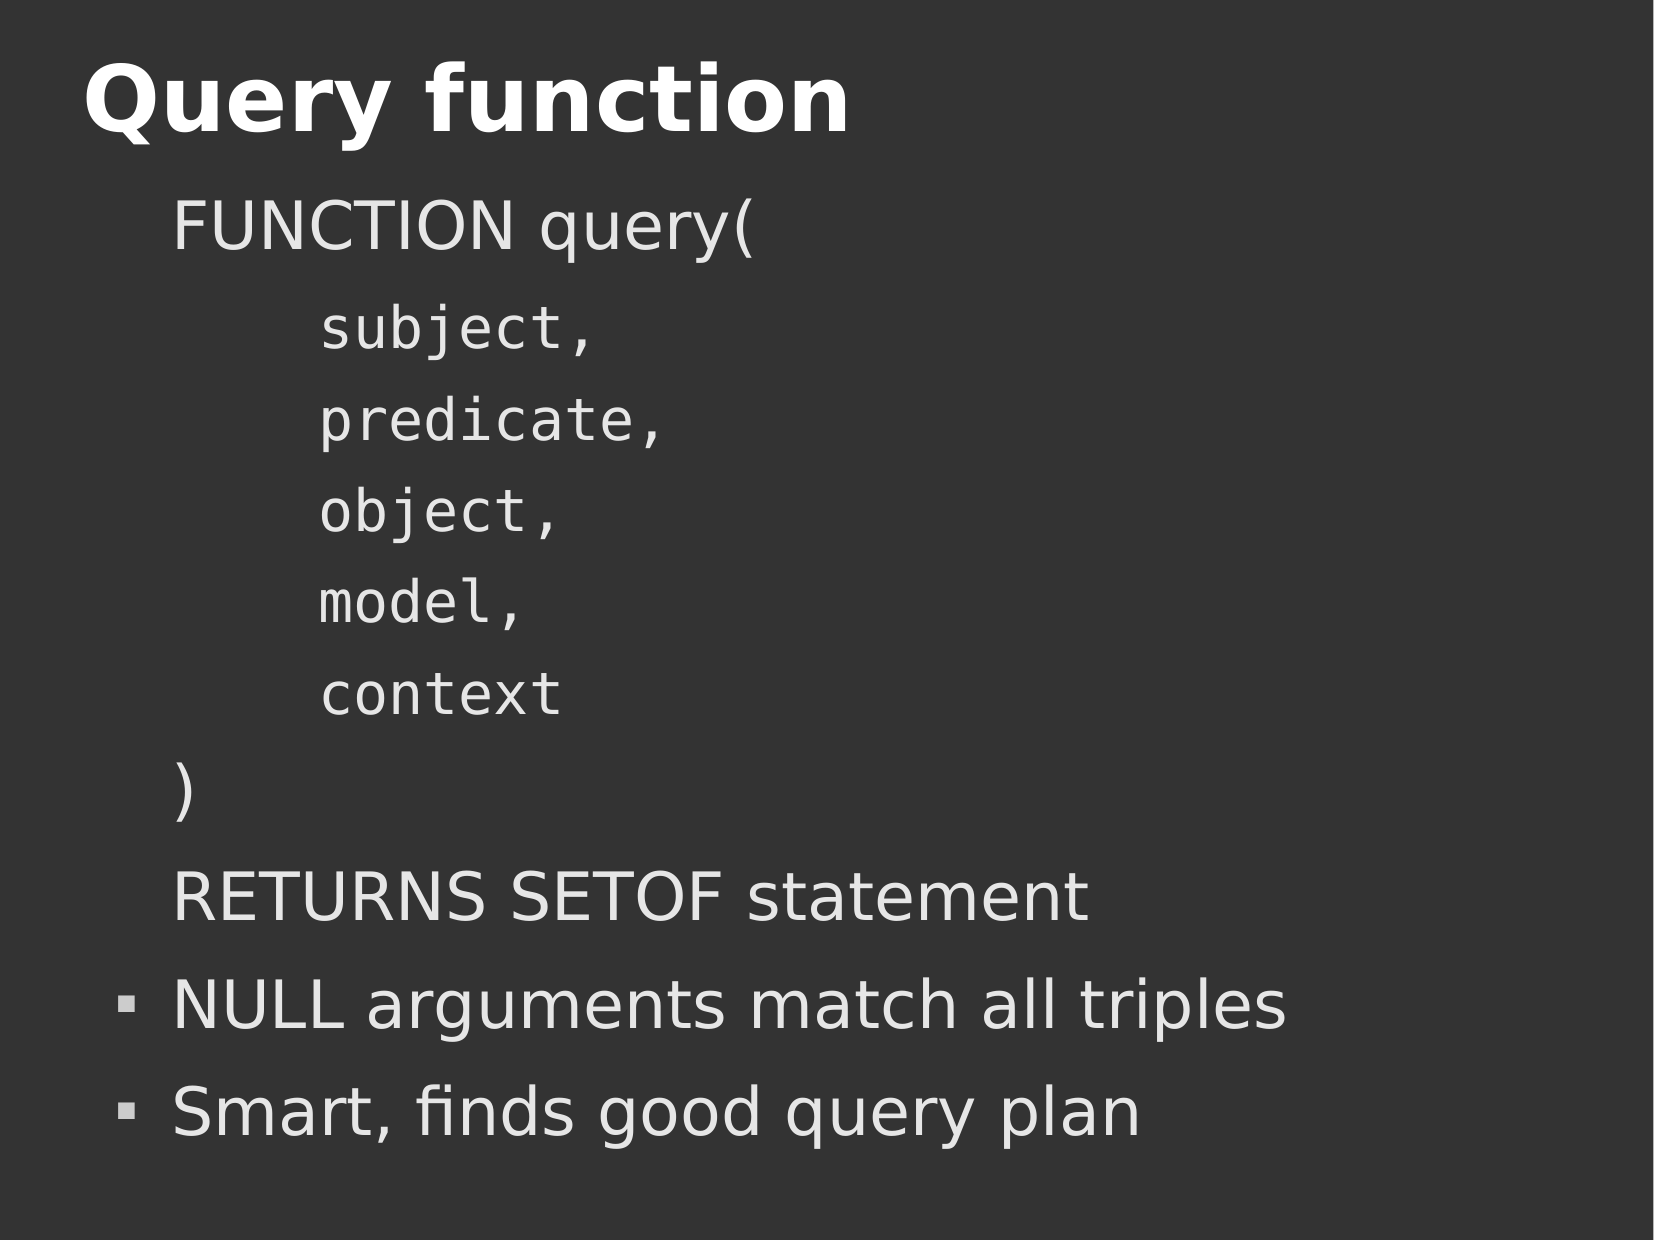

# Query function
FUNCTION query(
subject,
predicate,
object,
model,
context
)
RETURNS SETOF statement
NULL arguments match all triples
Smart, finds good query plan